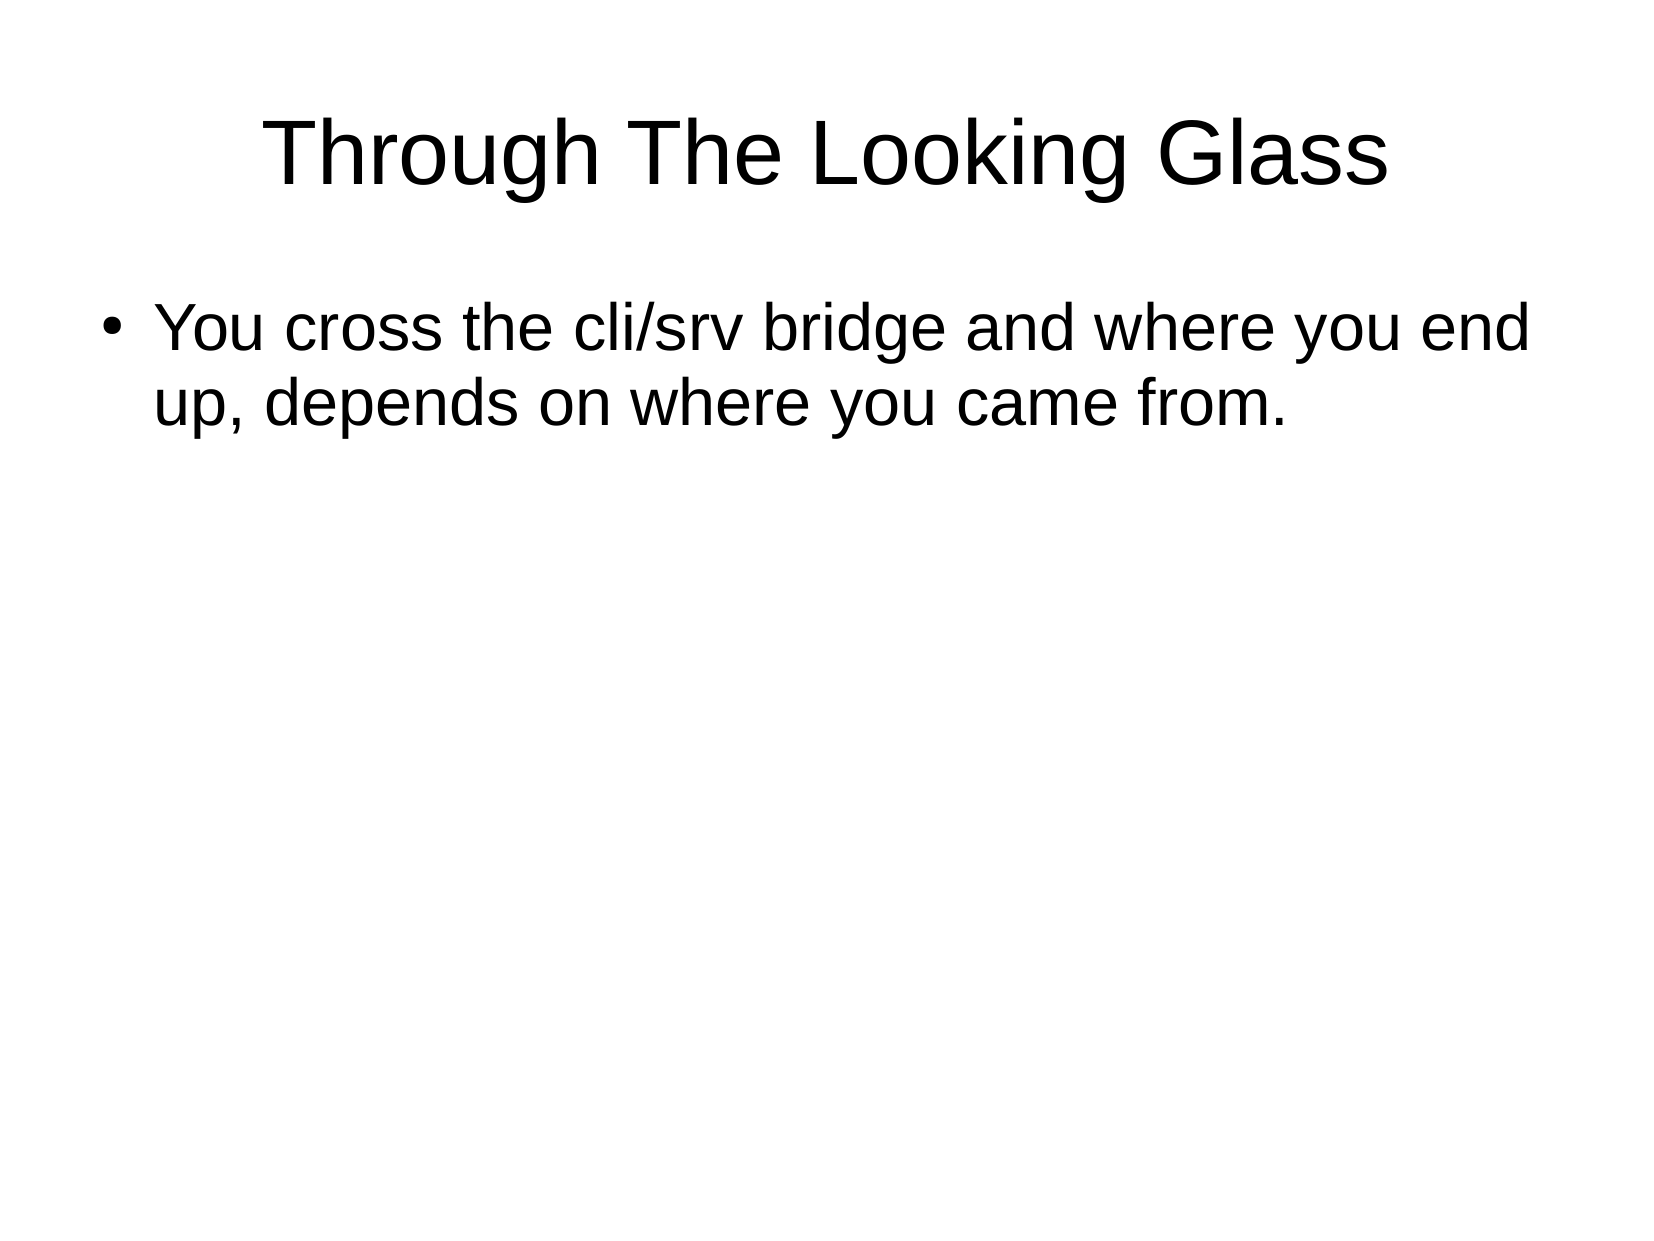

# Through The Looking Glass
You cross the cli/srv bridge and where you end up, depends on where you came from.